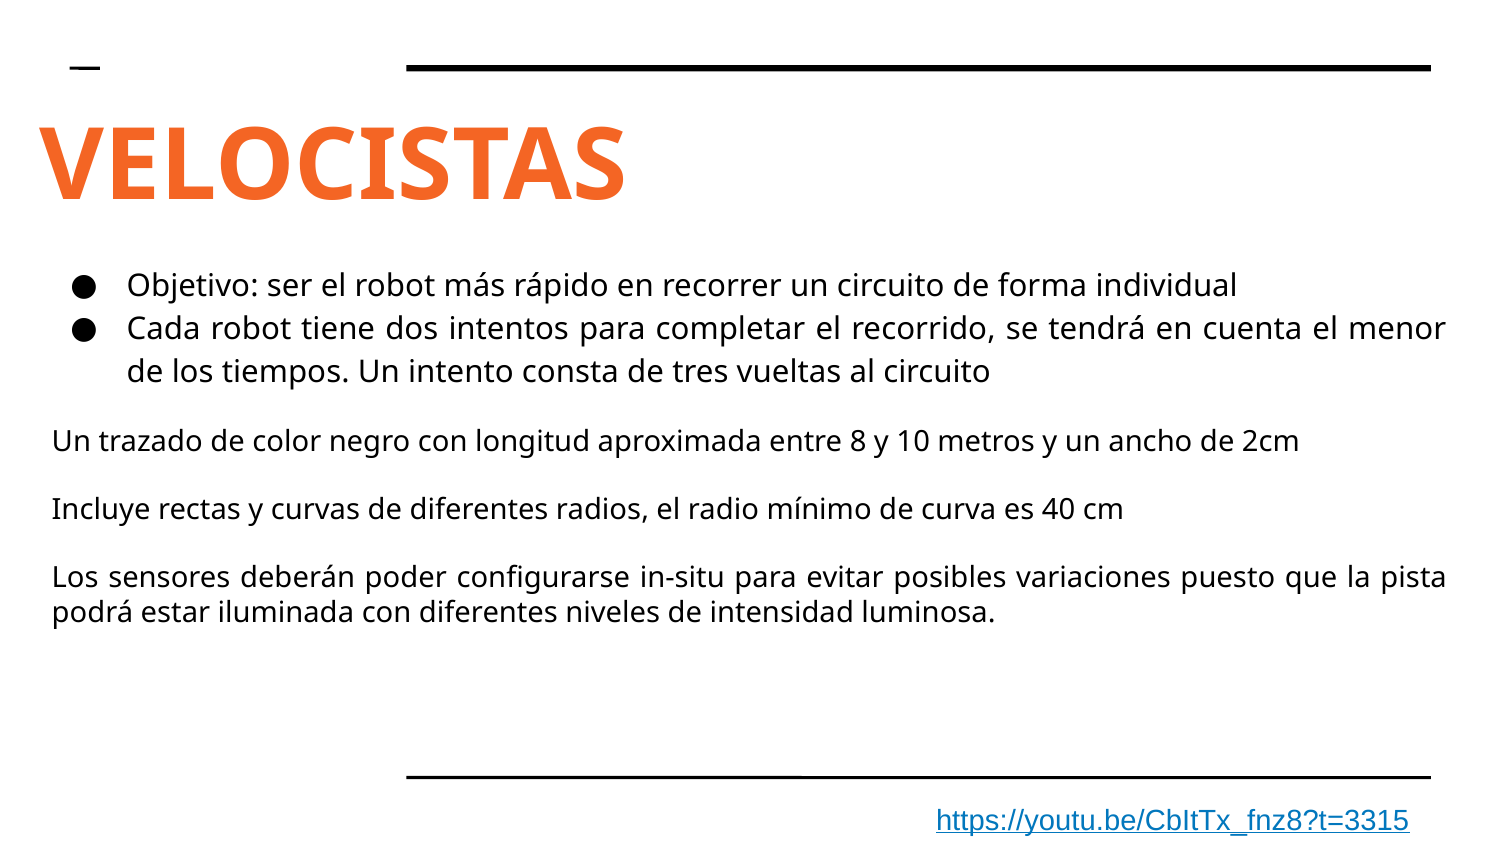

# VELOCISTAS
Objetivo: ser el robot más rápido en recorrer un circuito de forma individual
Cada robot tiene dos intentos para completar el recorrido, se tendrá en cuenta el menor de los tiempos. Un intento consta de tres vueltas al circuito
Un trazado de color negro con longitud aproximada entre 8 y 10 metros y un ancho de 2cm
Incluye rectas y curvas de diferentes radios, el radio mínimo de curva es 40 cm
Los sensores deberán poder configurarse in-situ para evitar posibles variaciones puesto que la pista podrá estar iluminada con diferentes niveles de intensidad luminosa.
https://youtu.be/CbItTx_fnz8?t=3315